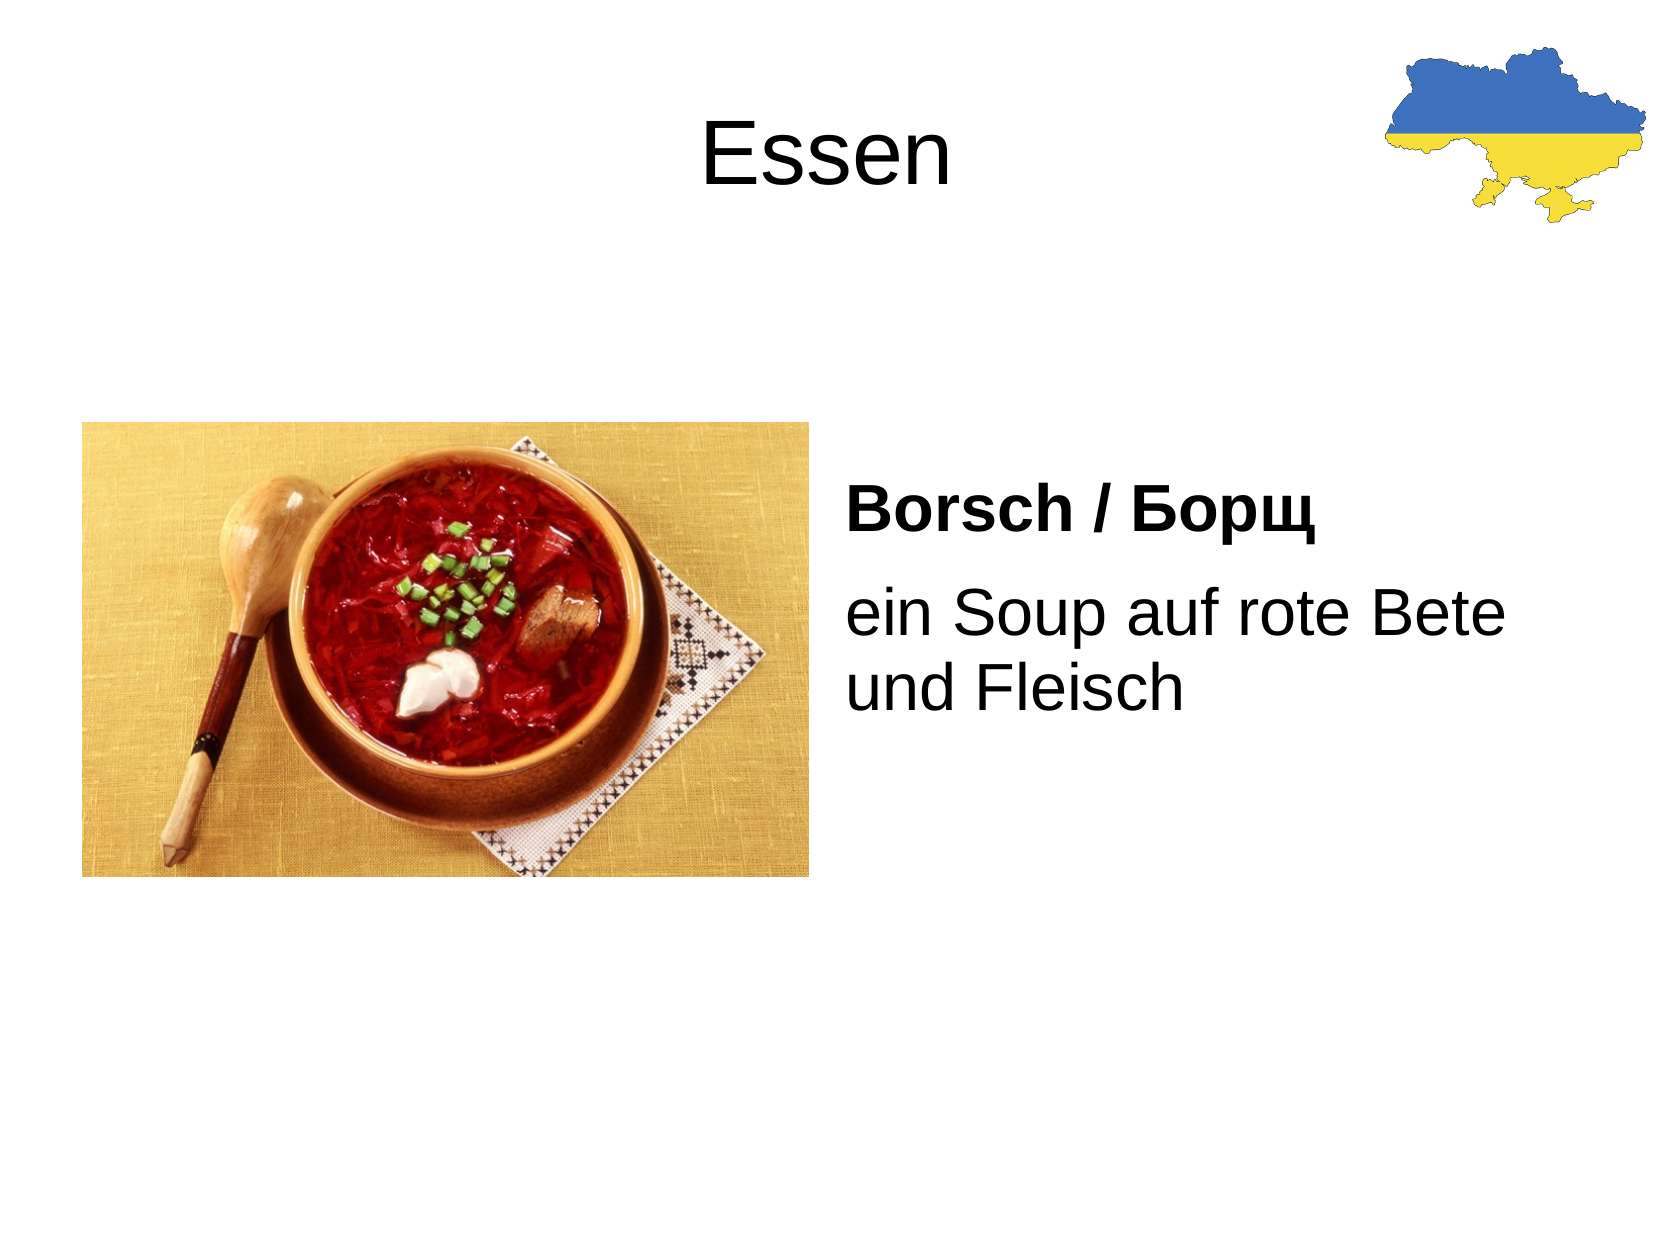

# Essen
Borsch / Борщ
ein Soup auf rote Bete und Fleisch